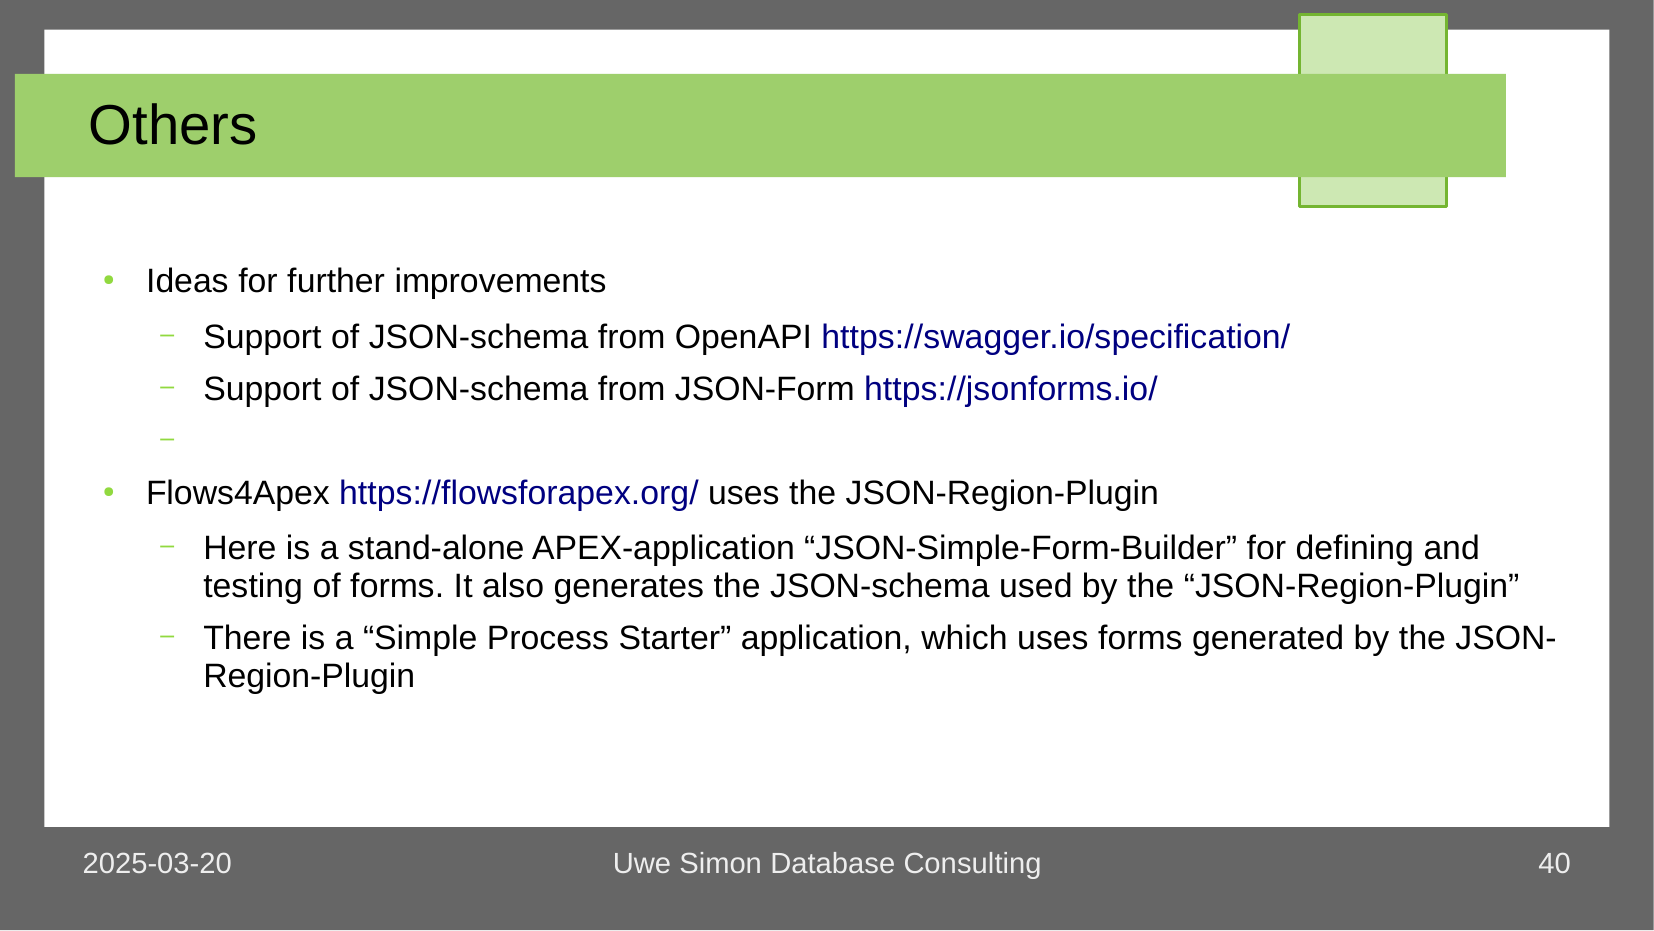

# Others
Ideas for further improvements
Support of JSON-schema from OpenAPI https://swagger.io/specification/
Support of JSON-schema from JSON-Form https://jsonforms.io/
Flows4Apex https://flowsforapex.org/ uses the JSON-Region-Plugin
Here is a stand-alone APEX-application “JSON-Simple-Form-Builder” for defining and testing of forms. It also generates the JSON-schema used by the “JSON-Region-Plugin”
There is a “Simple Process Starter” application, which uses forms generated by the JSON-Region-Plugin
2024-04-24
Uwe Simon Database Consulting
40